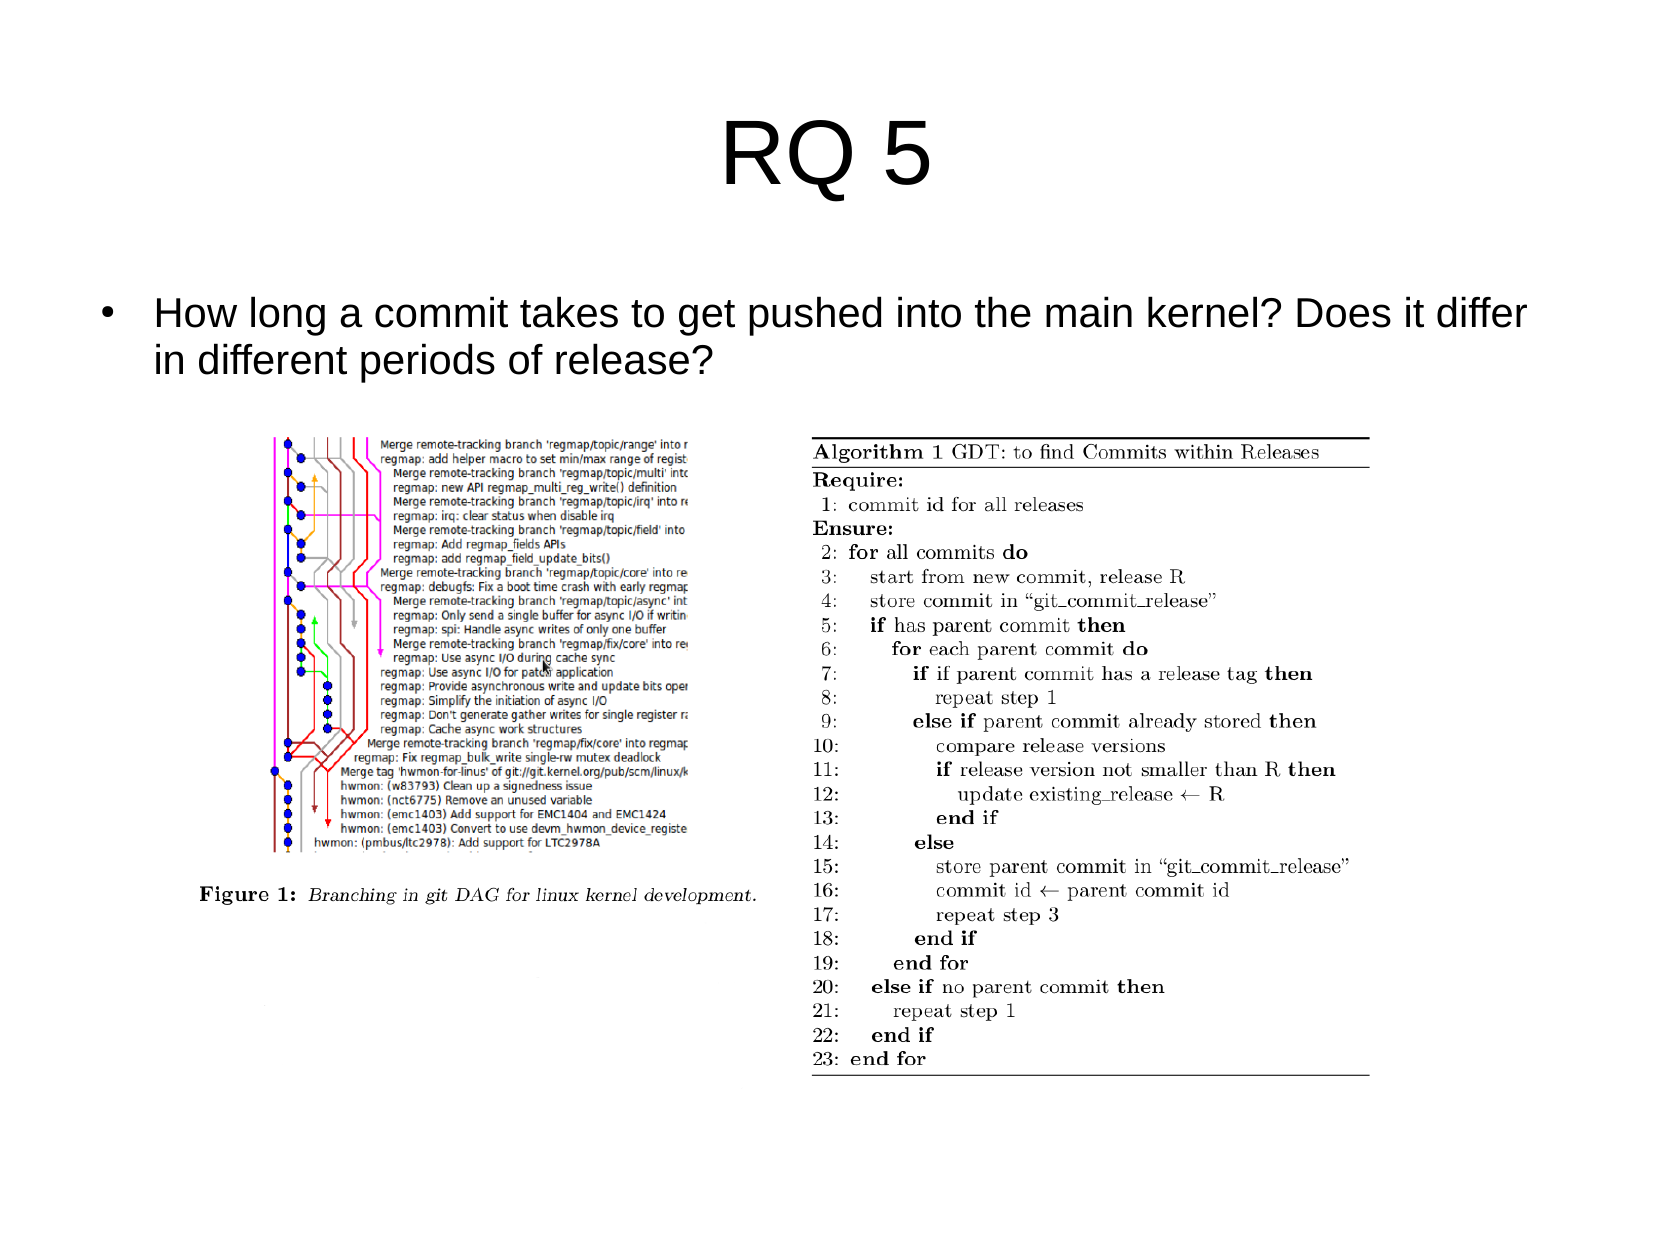

# RQ 5
How long a commit takes to get pushed into the main kernel? Does it differ in different periods of release?